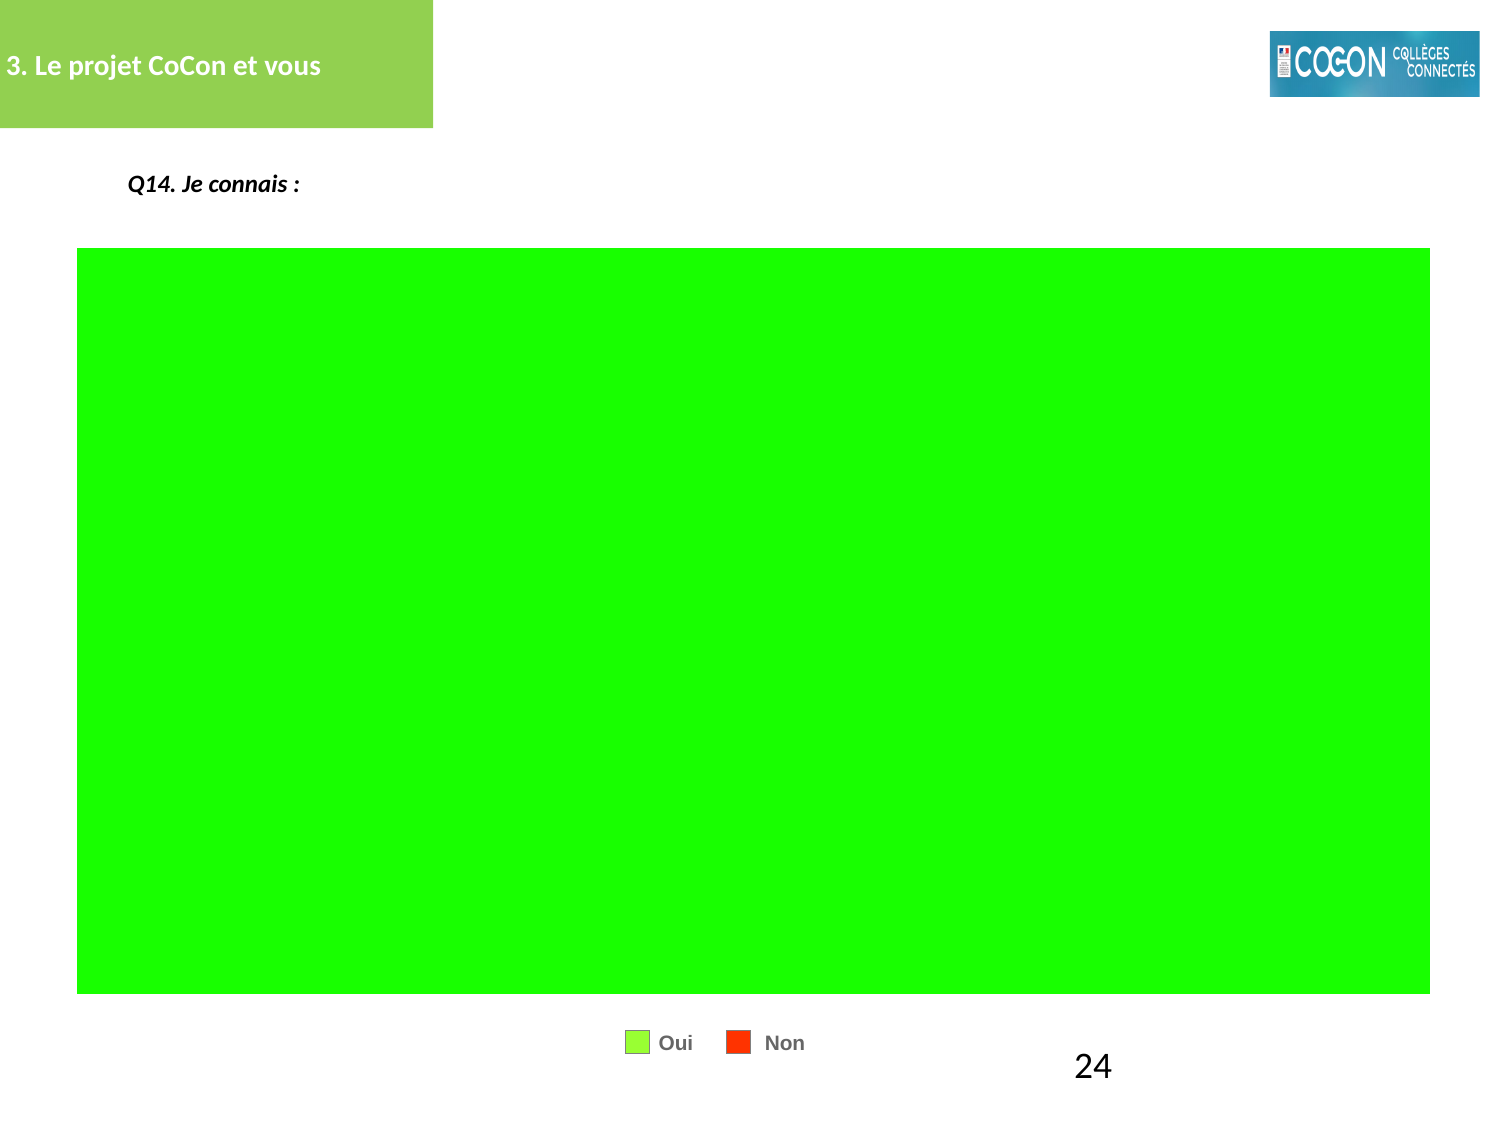

3. Le projet CoCon et vous
Q14. Je connais :
Oui
Non